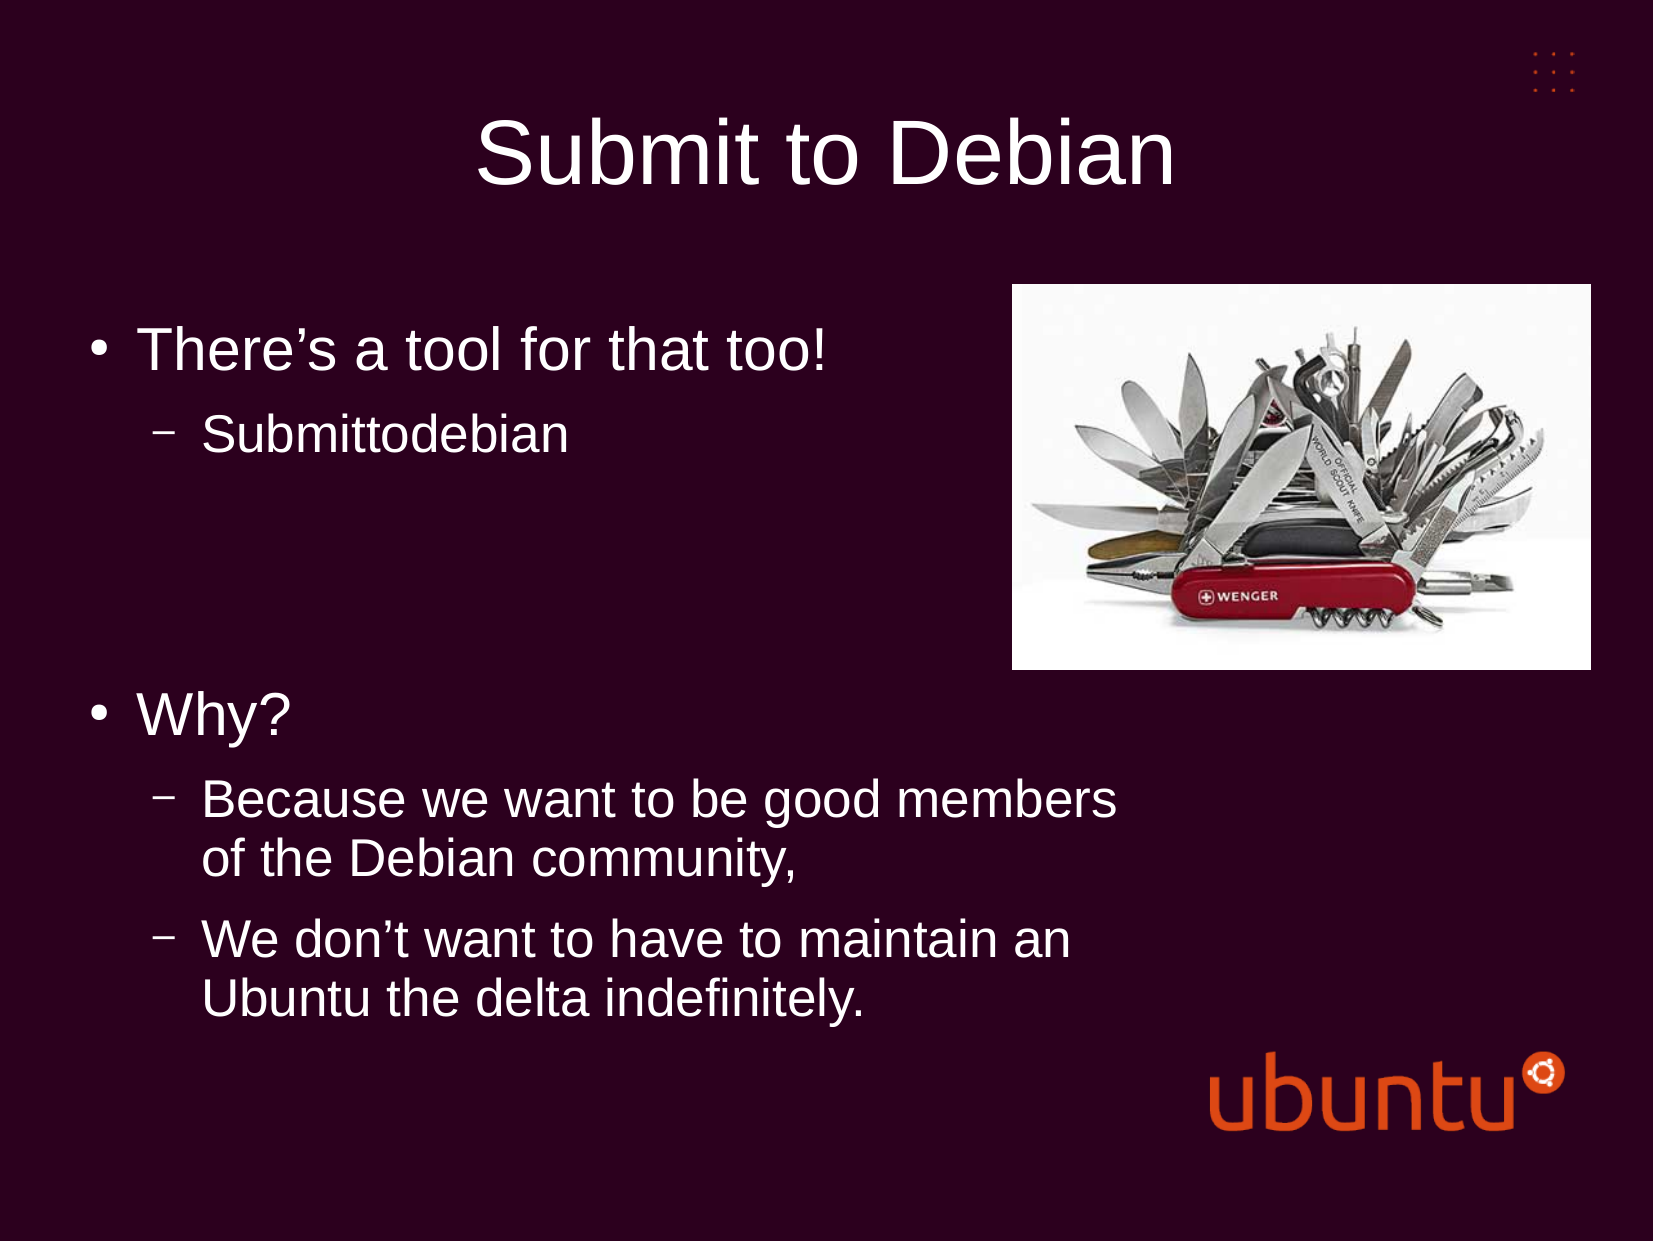

# Submit to Debian
There’s a tool for that too!
Submittodebian
Why?
Because we want to be good members of the Debian community,
We don’t want to have to maintain an Ubuntu the delta indefinitely.